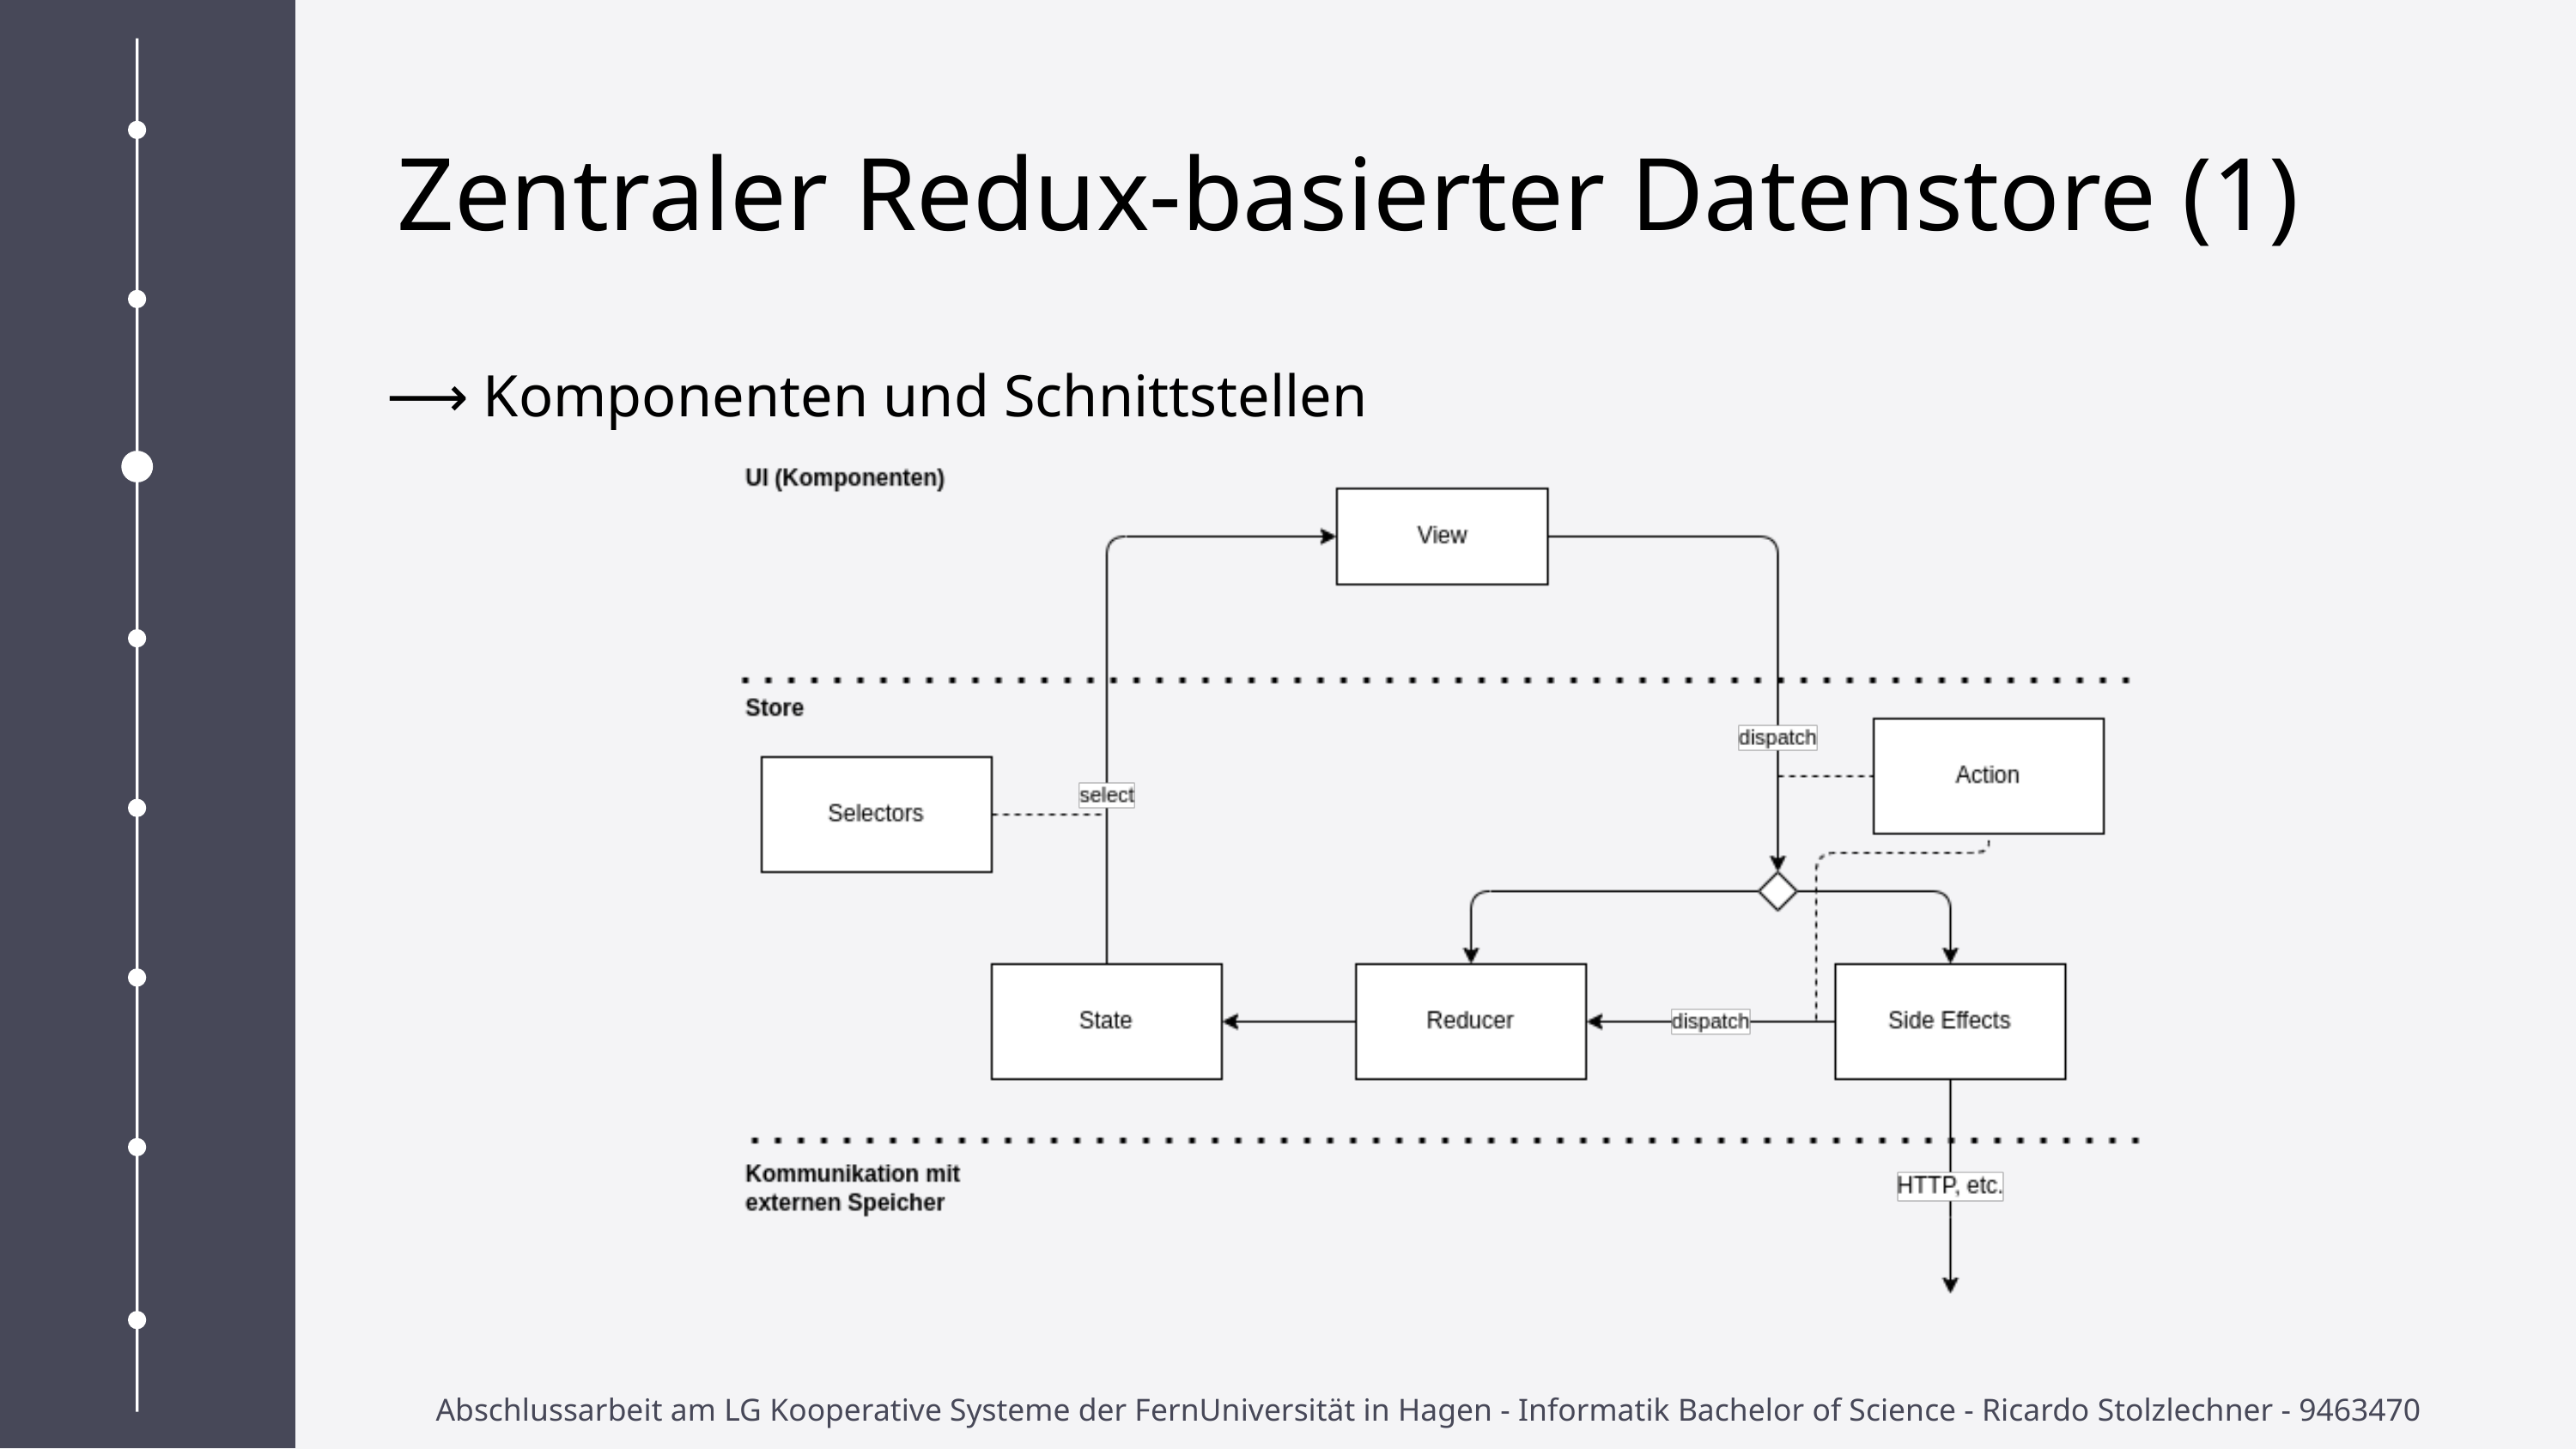

Zentraler Redux-basierter Datenstore (1)
⟶ Komponenten und Schnittstellen
Abschlussarbeit am LG Kooperative Systeme der FernUniversität in Hagen - Informatik Bachelor of Science - Ricardo Stolzlechner - 9463470